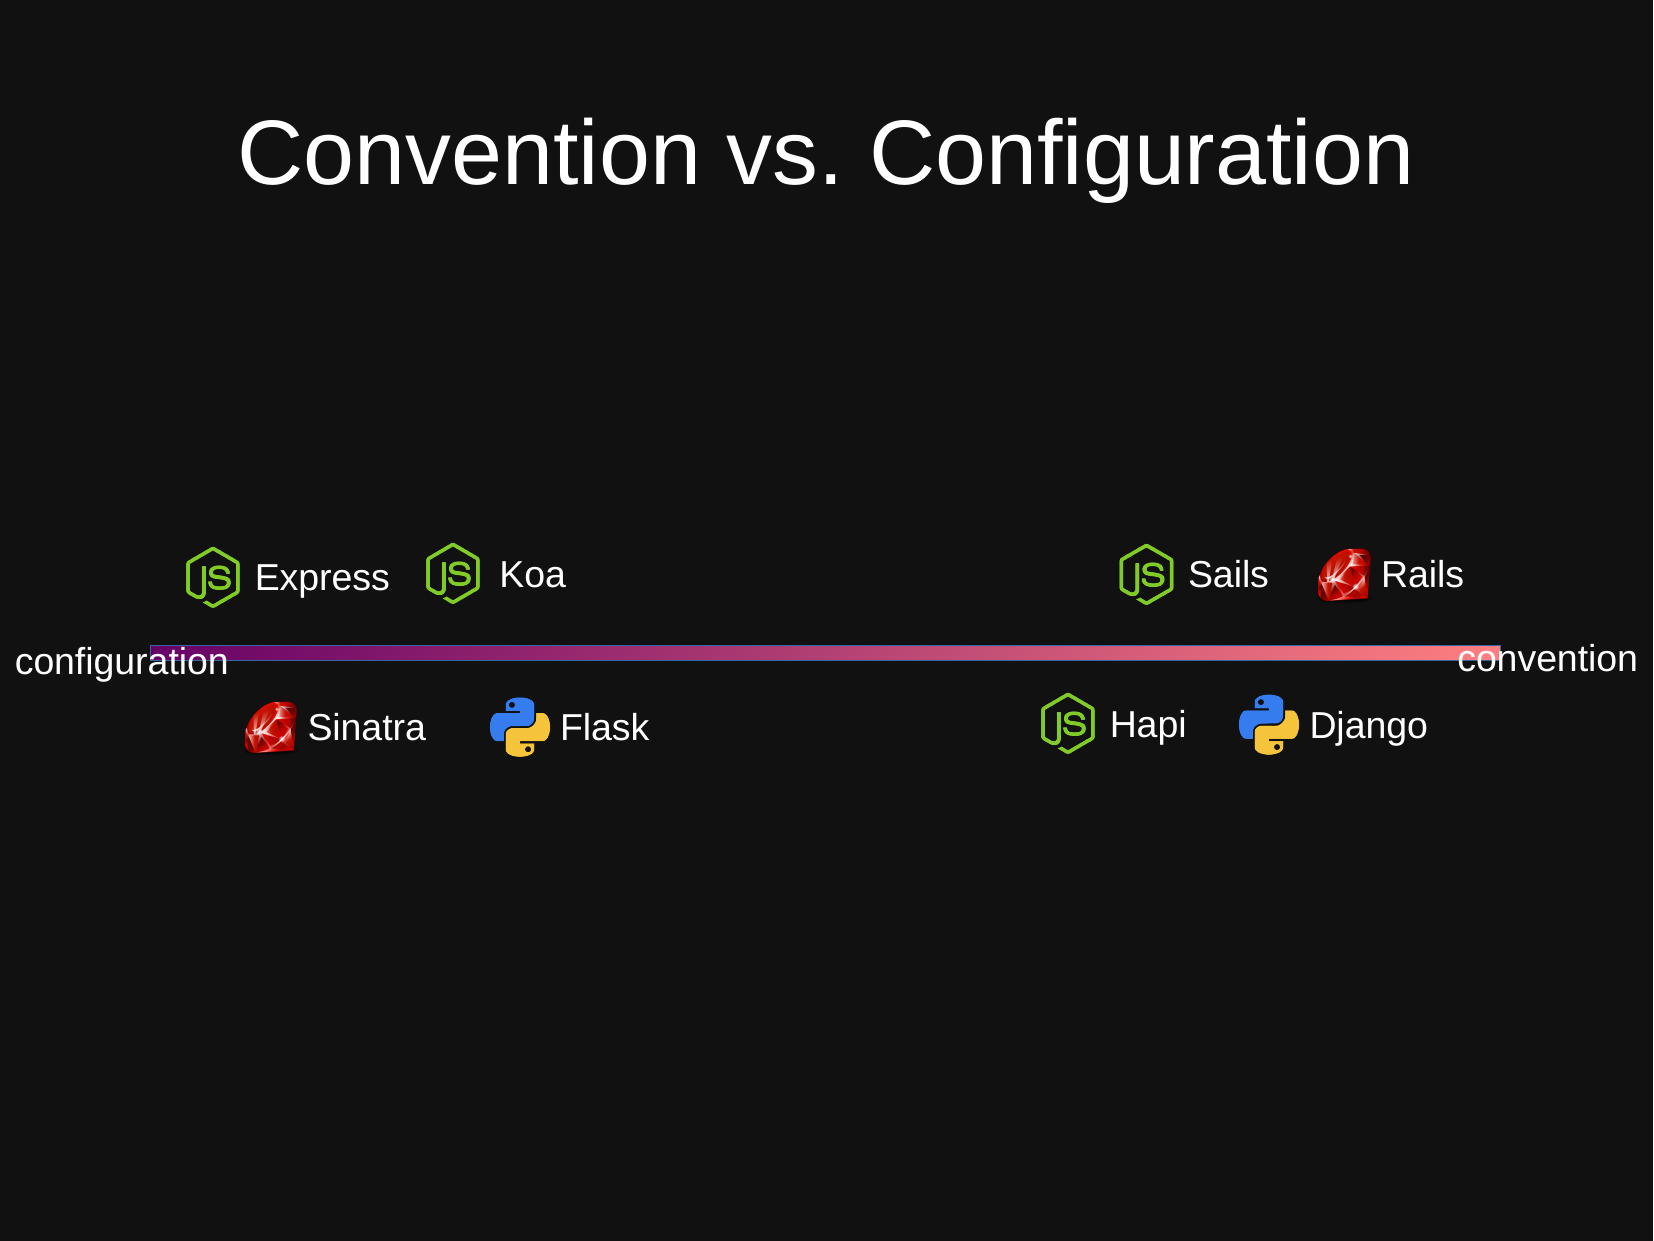

# Convention vs. Configuration
Koa
Sails
Rails
Express
convention
configuration
Hapi
Django
Sinatra
Flask